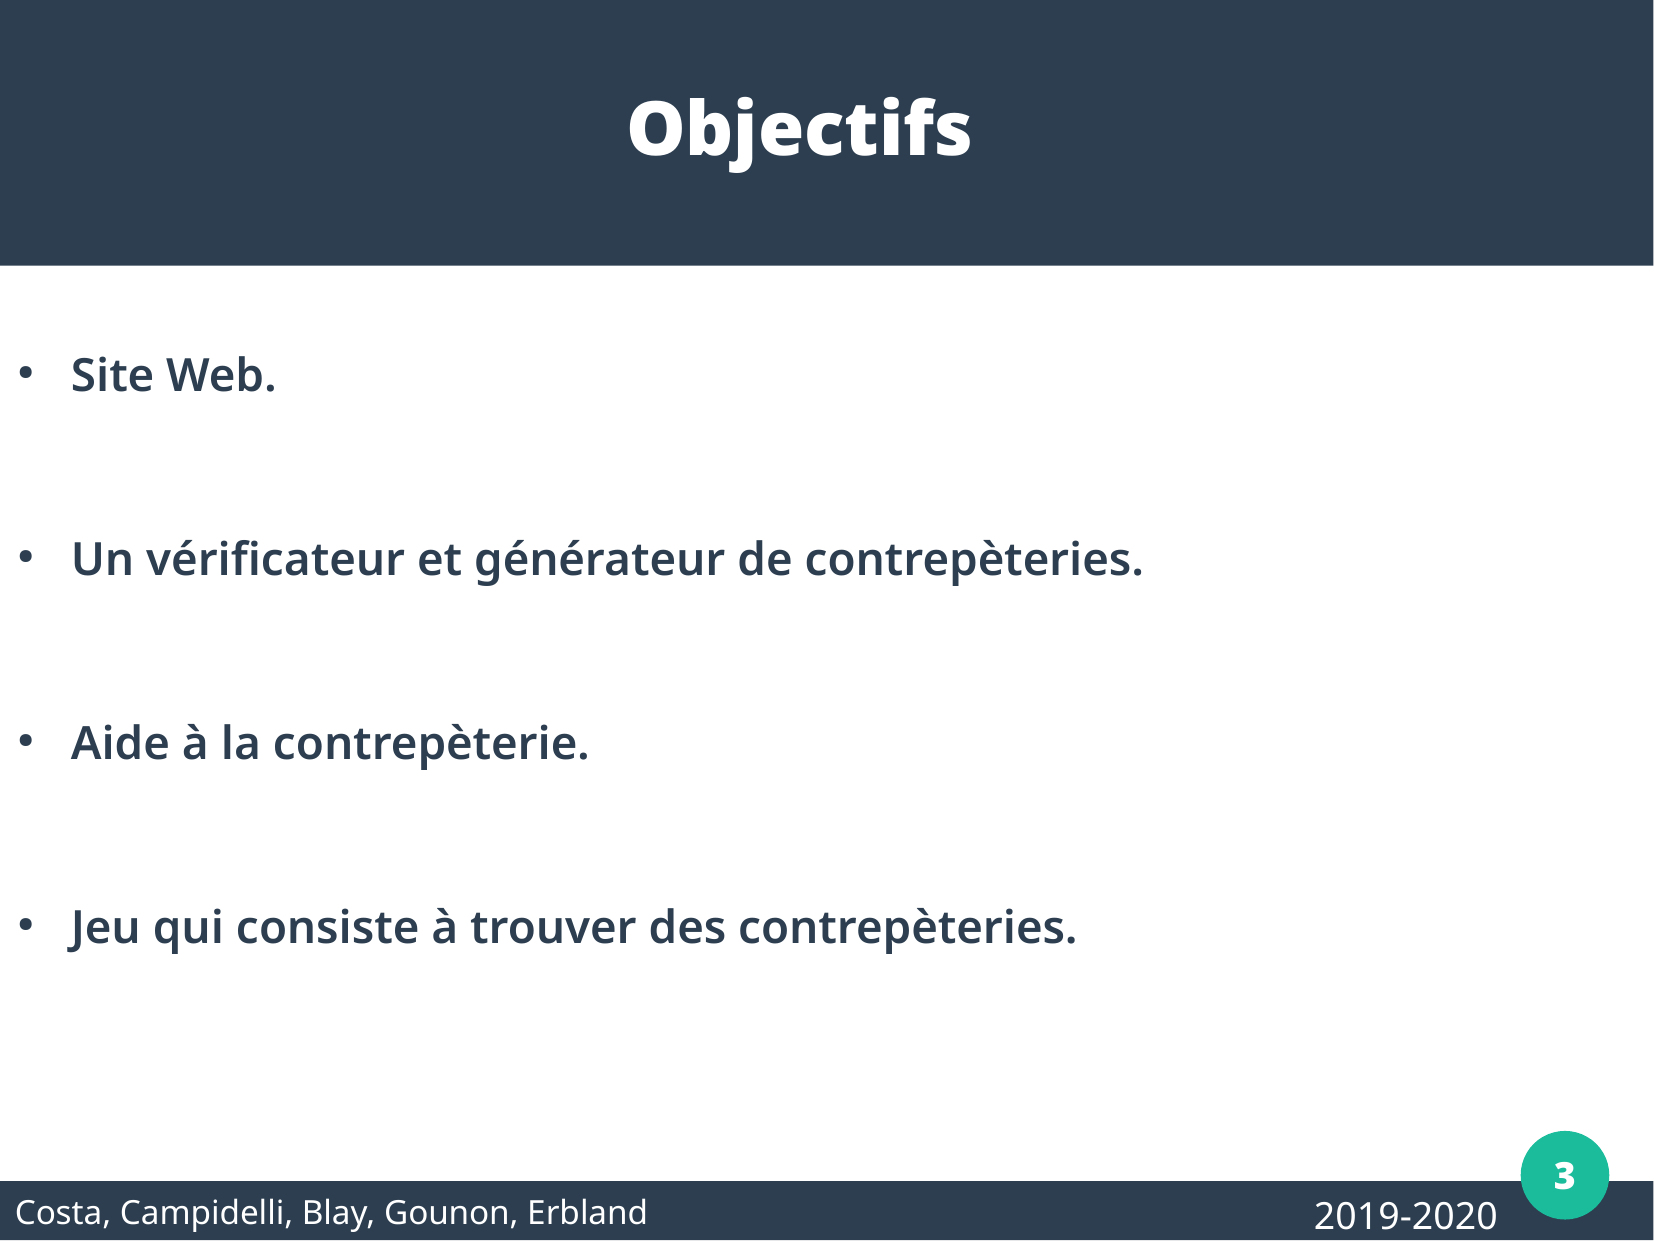

# Objectifs
Site Web.
Un vérificateur et générateur de contrepèteries.
Aide à la contrepèterie.
Jeu qui consiste à trouver des contrepèteries.
3
Costa, Campidelli, Blay, Gounon, Erbland
2019-2020